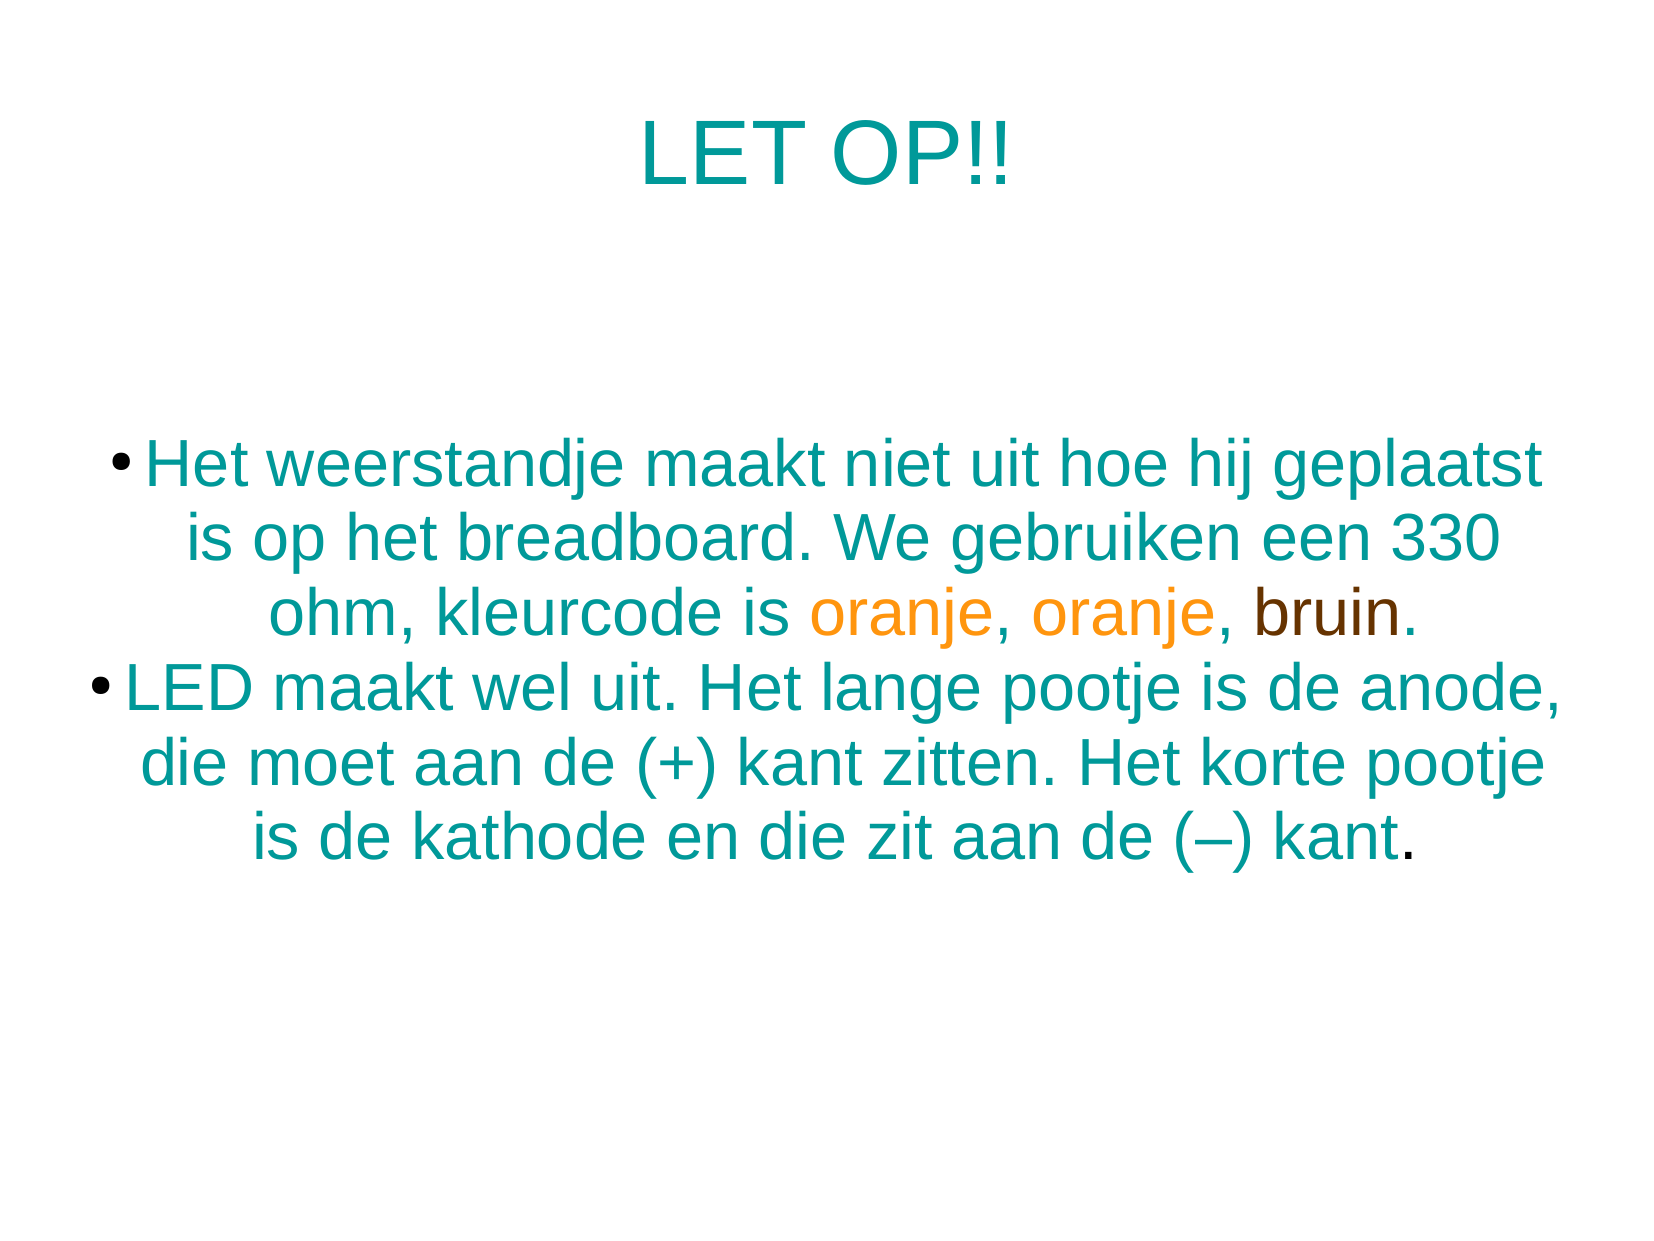

# LET OP!!
Het weerstandje maakt niet uit hoe hij geplaatst is op het breadboard. We gebruiken een 330 ohm, kleurcode is oranje, oranje, bruin.
LED maakt wel uit. Het lange pootje is de anode, die moet aan de (+) kant zitten. Het korte pootje is de kathode en die zit aan de (–) kant.